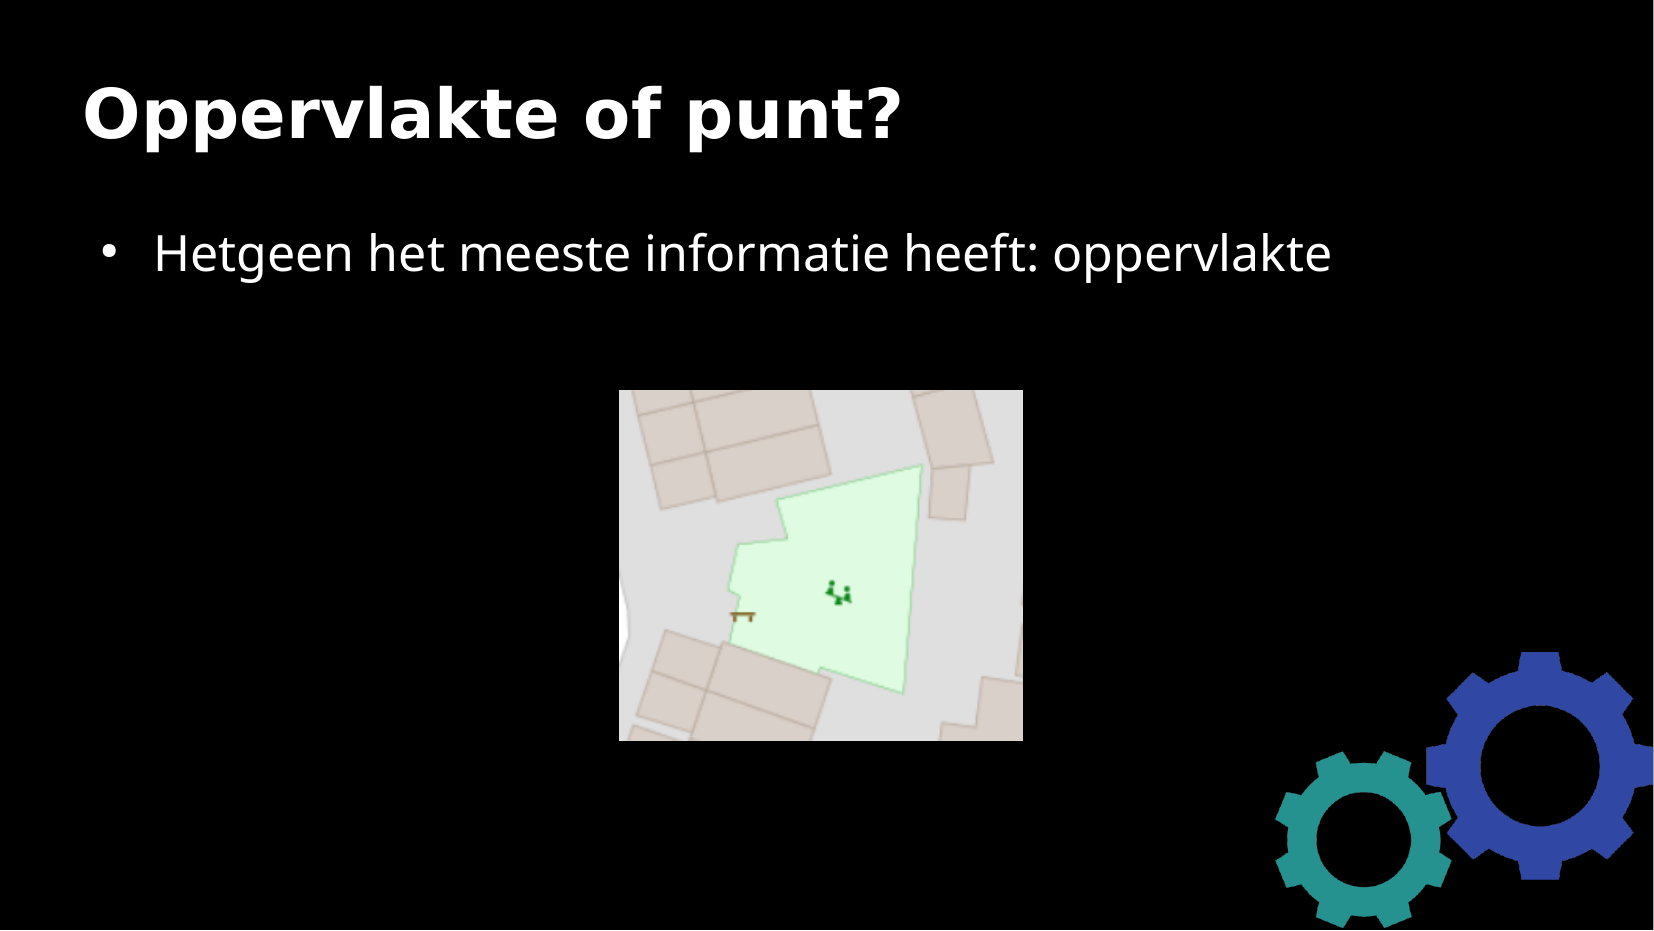

# Oppervlakte of punt?
Hetgeen het meeste informatie heeft: oppervlakte